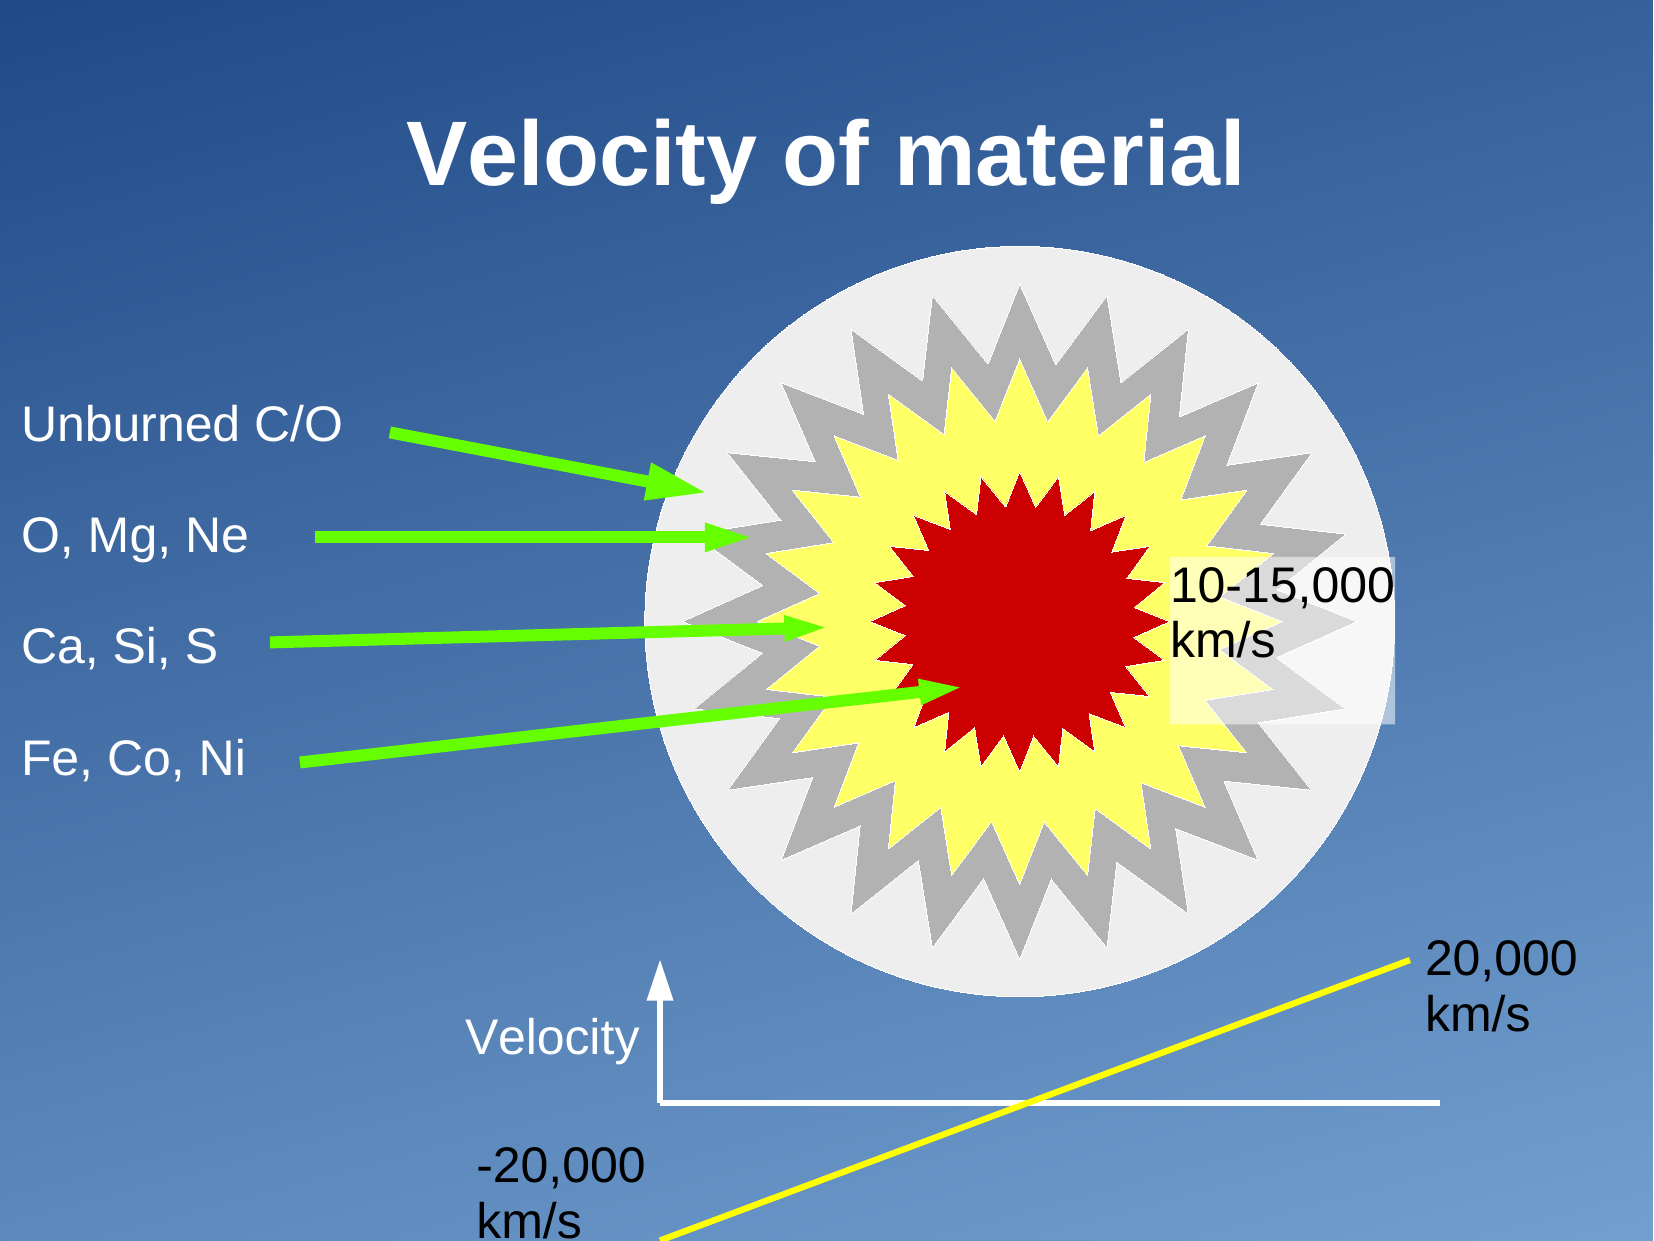

# Velocity of material
Unburned C/O
O, Mg, Ne
Ca, Si, S
Fe, Co, Ni
10-15,000 km/s
20,000 km/s
Velocity
-20,000 km/s